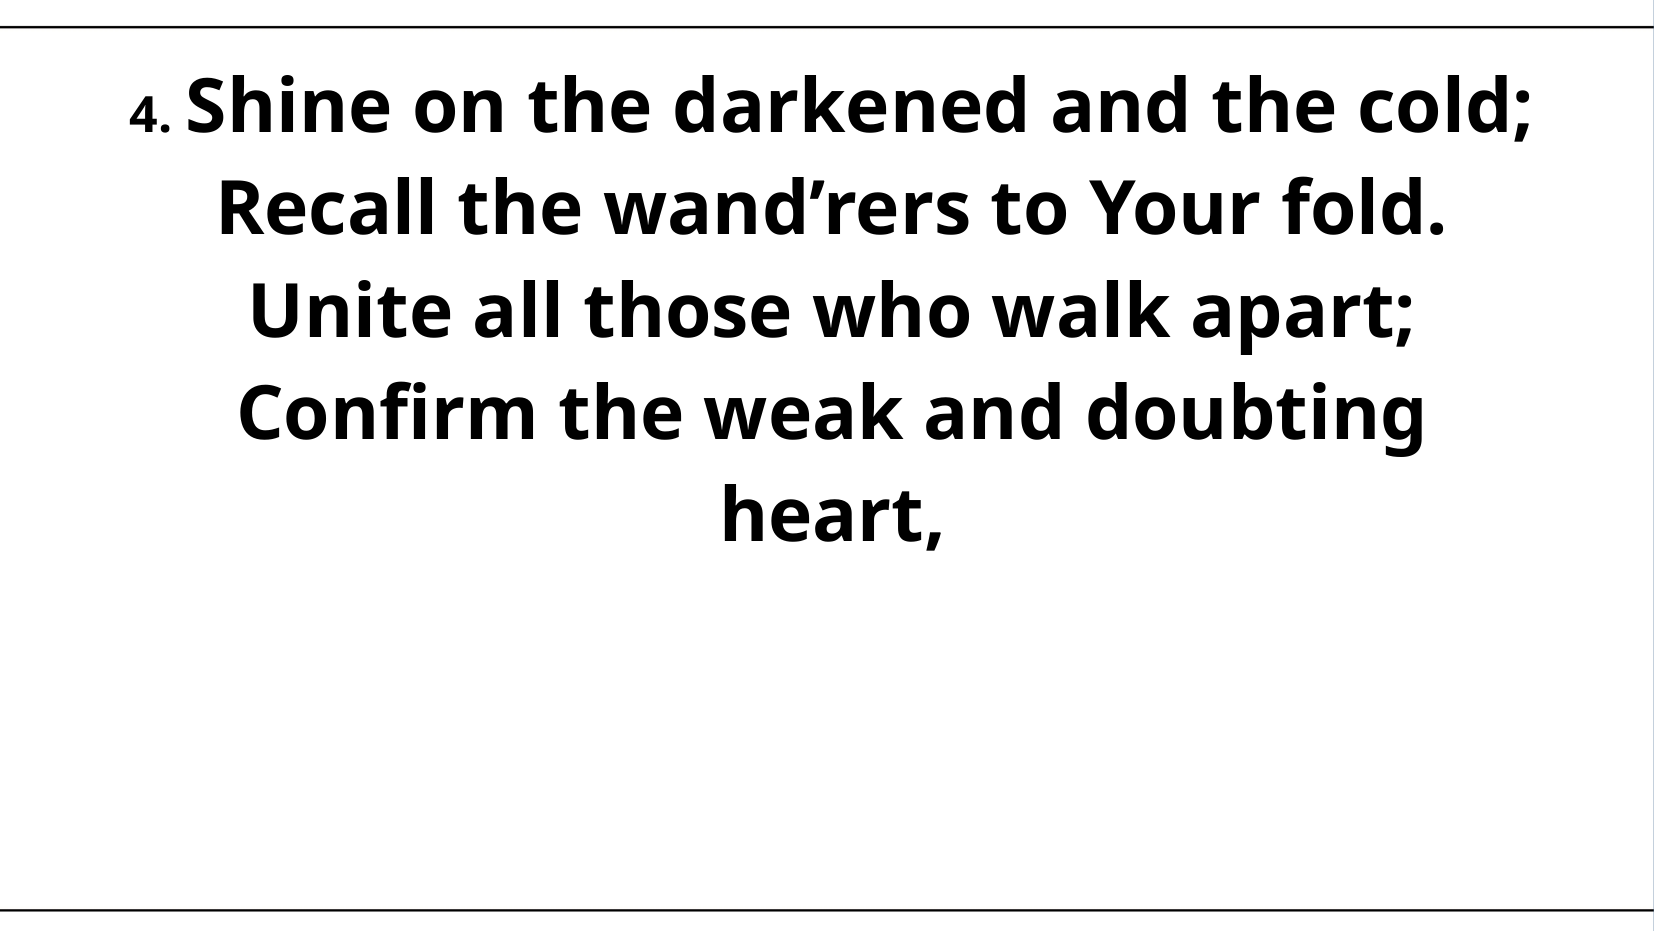

4. Shine on the darkened and the cold;
Recall the wand’rers to Your fold.
Unite all those who walk apart;
Confirm the weak and doubting heart,